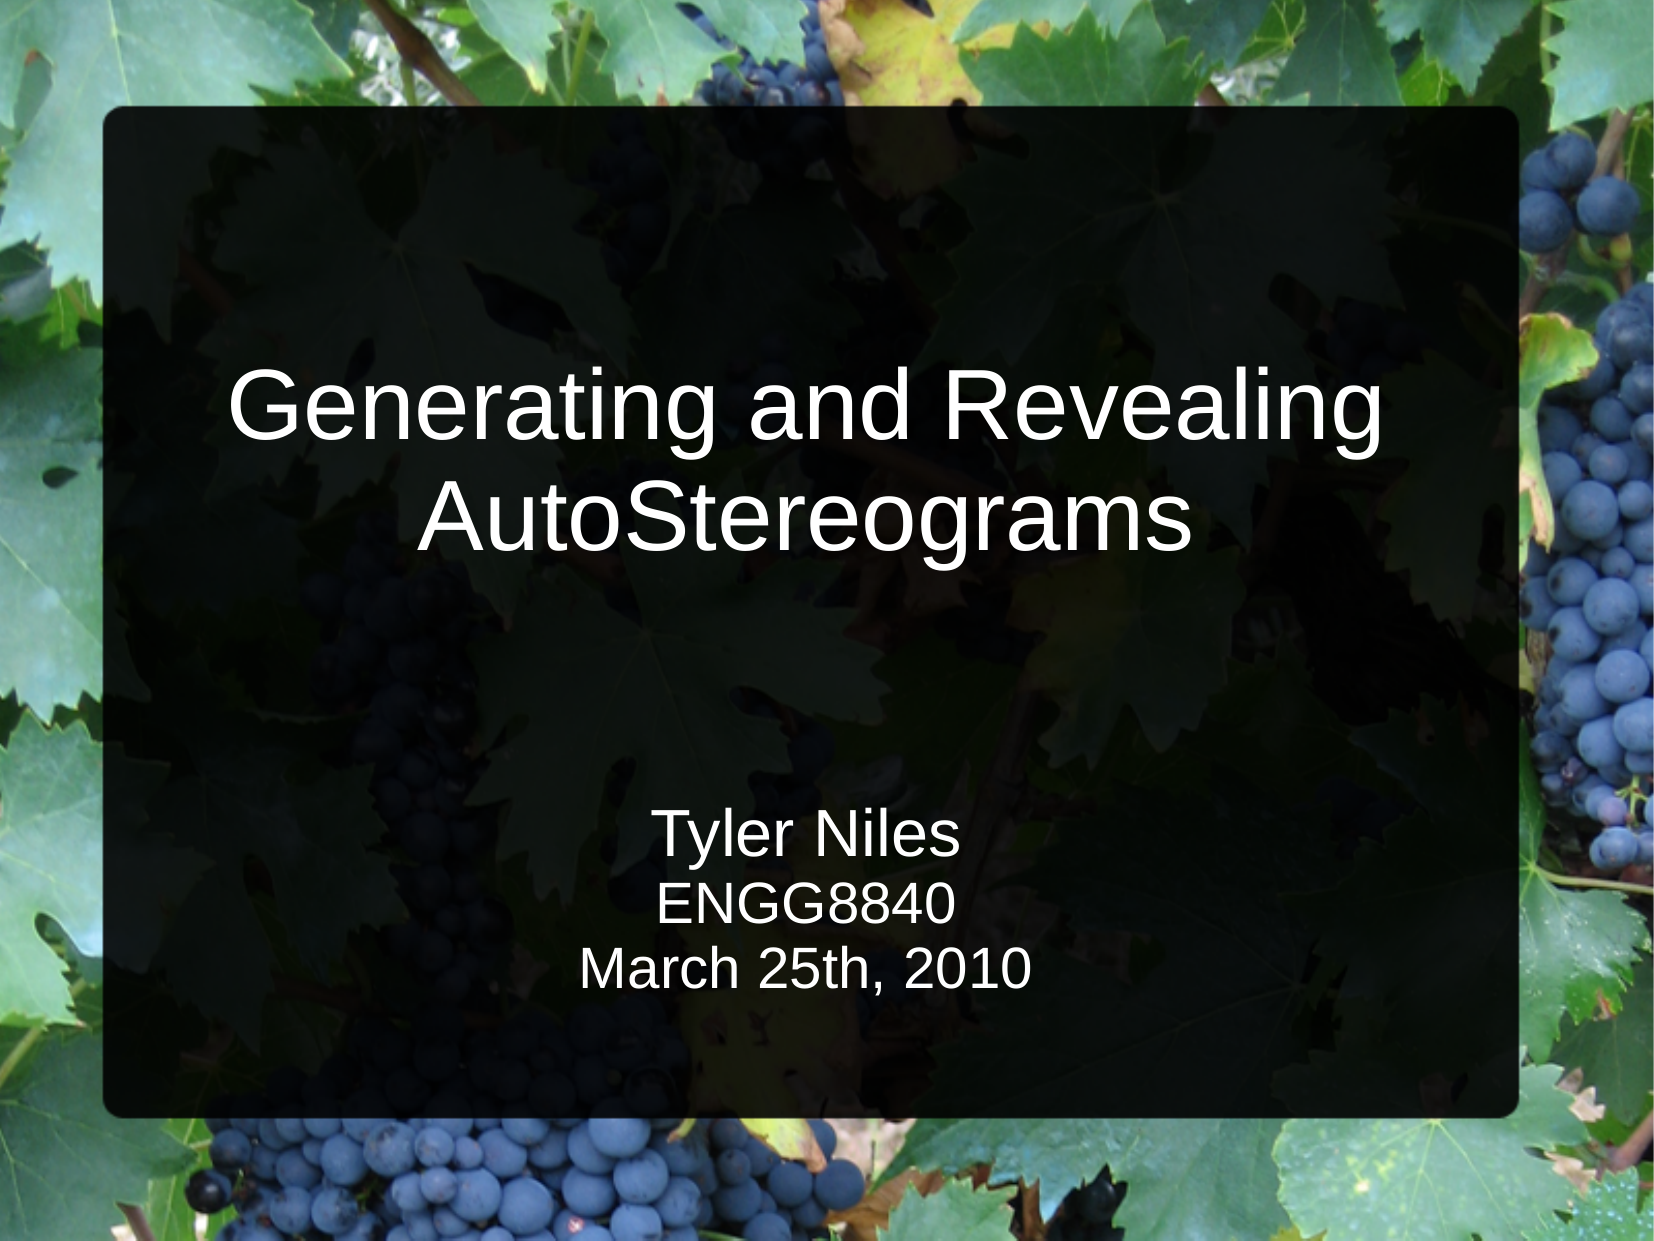

# Generating and Revealing AutoStereograms
Tyler Niles
ENGG8840
March 25th, 2010